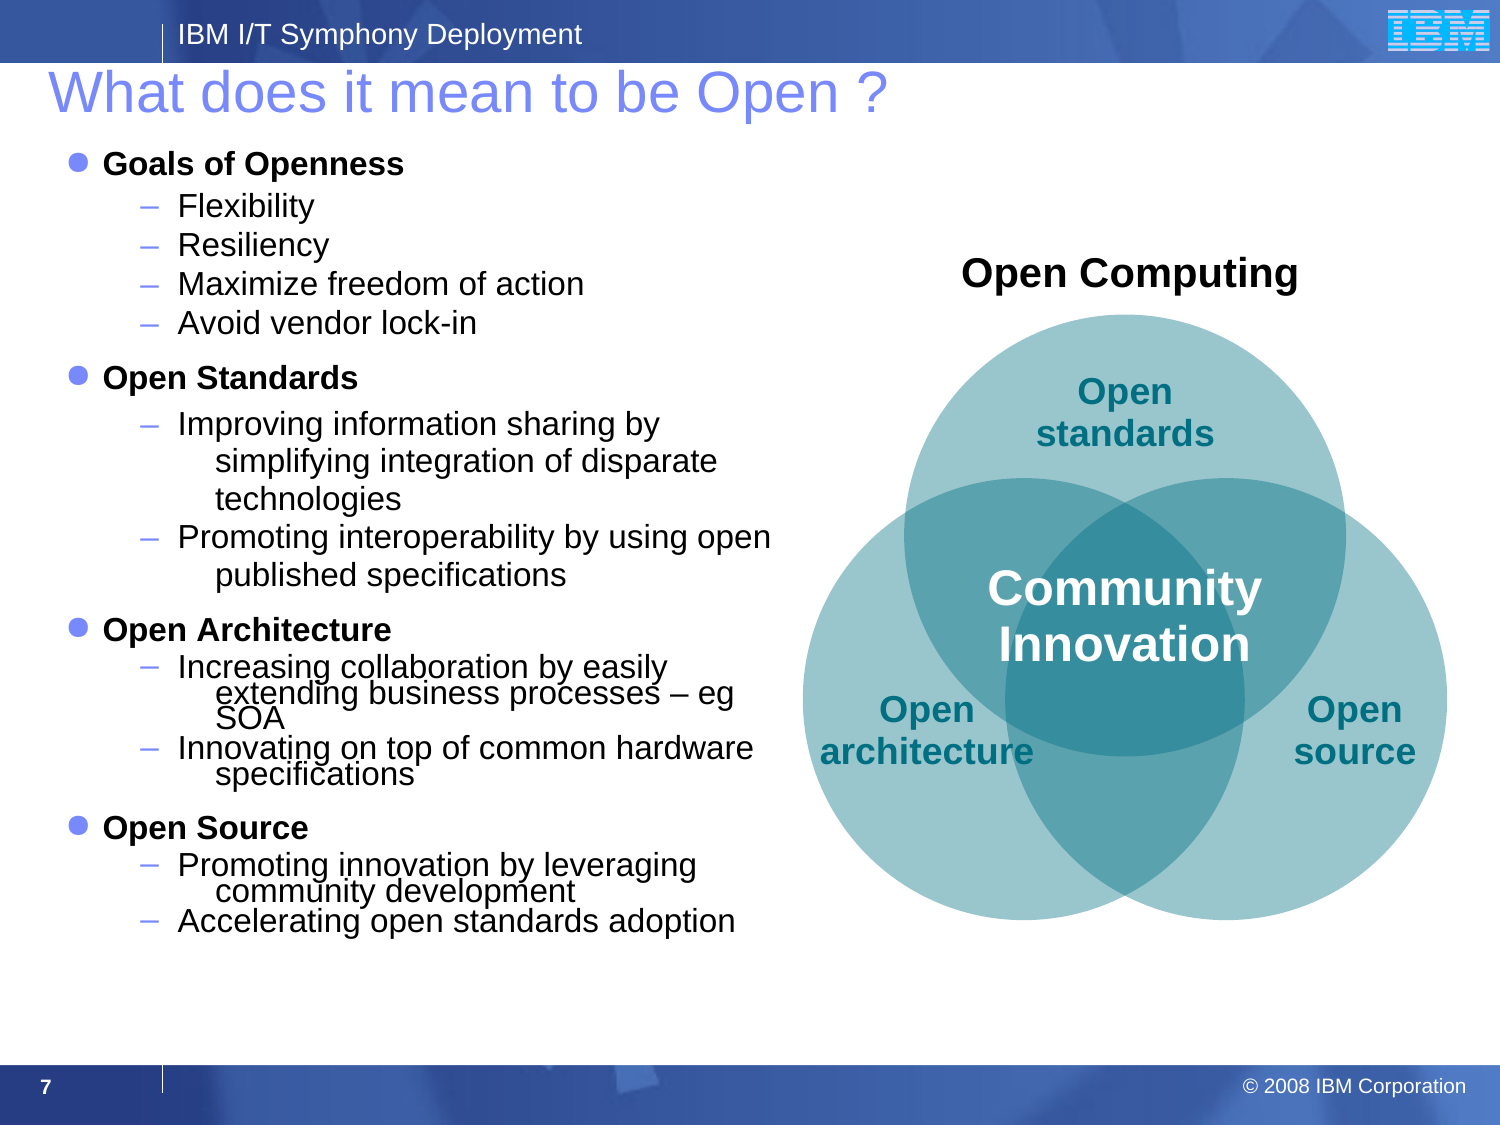

# What does it mean to be Open ?
Goals of Openness
Flexibility
Resiliency
Maximize freedom of action
Avoid vendor lock-in
Open Standards
Improving information sharing by simplifying integration of disparate technologies
Promoting interoperability by using open published specifications
Open Architecture
Increasing collaboration by easily extending business processes – eg SOA
Innovating on top of common hardware specifications
Open Source
Promoting innovation by leveraging community development
Accelerating open standards adoption
Open Computing
Open standards
Community
Innovation
Open architecture
Open
source
7